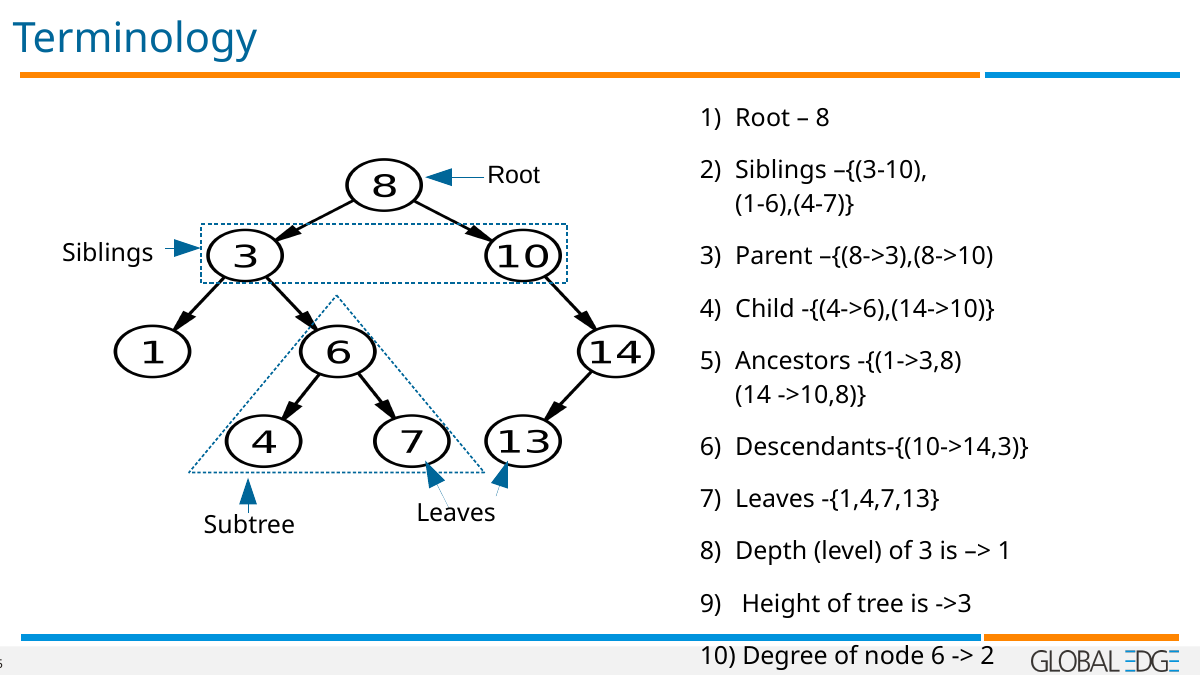

# Terminology
Root – 8
Siblings –{(3-10),				(1-6),(4-7)}
Parent –{(8->3),(8->10)
Child -{(4->6),(14->10)}
Ancestors -{(1->3,8)
(14 ->10,8)}
Descendants-{(10->14,3)}
Leaves -{1,4,7,13}
Depth (level) of 3 is –> 1
 Height of tree is ->3
 Degree of node 6 -> 2
Root
Siblings
Leaves
Subtree